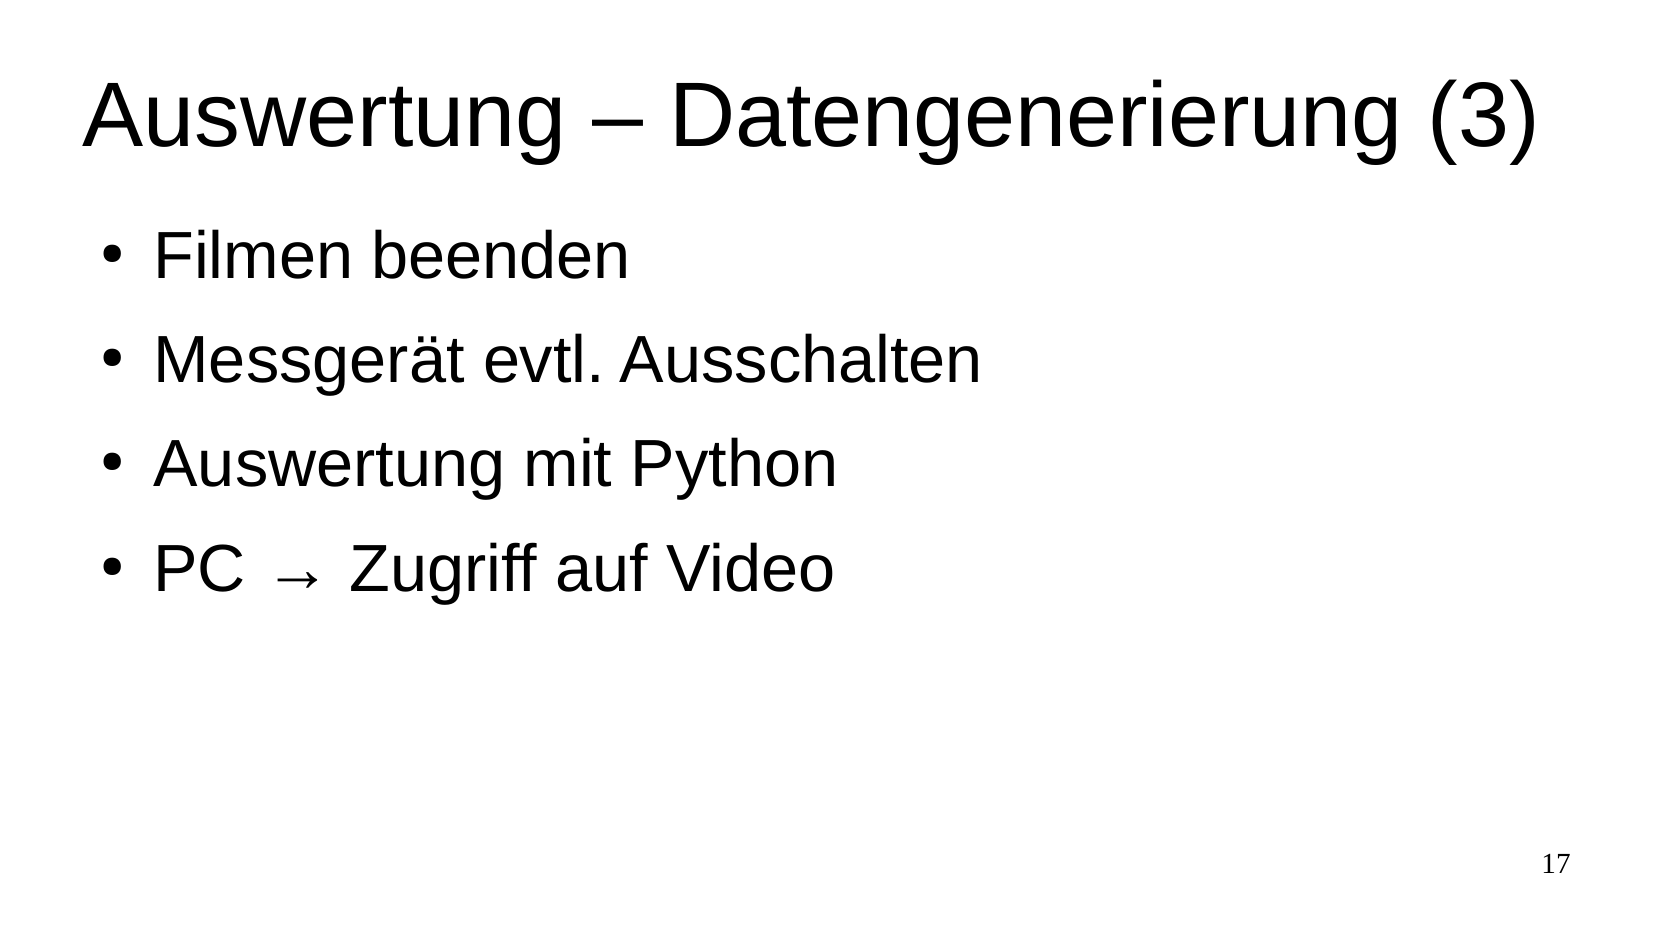

# Auswertung – Datengenerierung (3)
Filmen beenden
Messgerät evtl. Ausschalten
Auswertung mit Python
PC → Zugriff auf Video
17